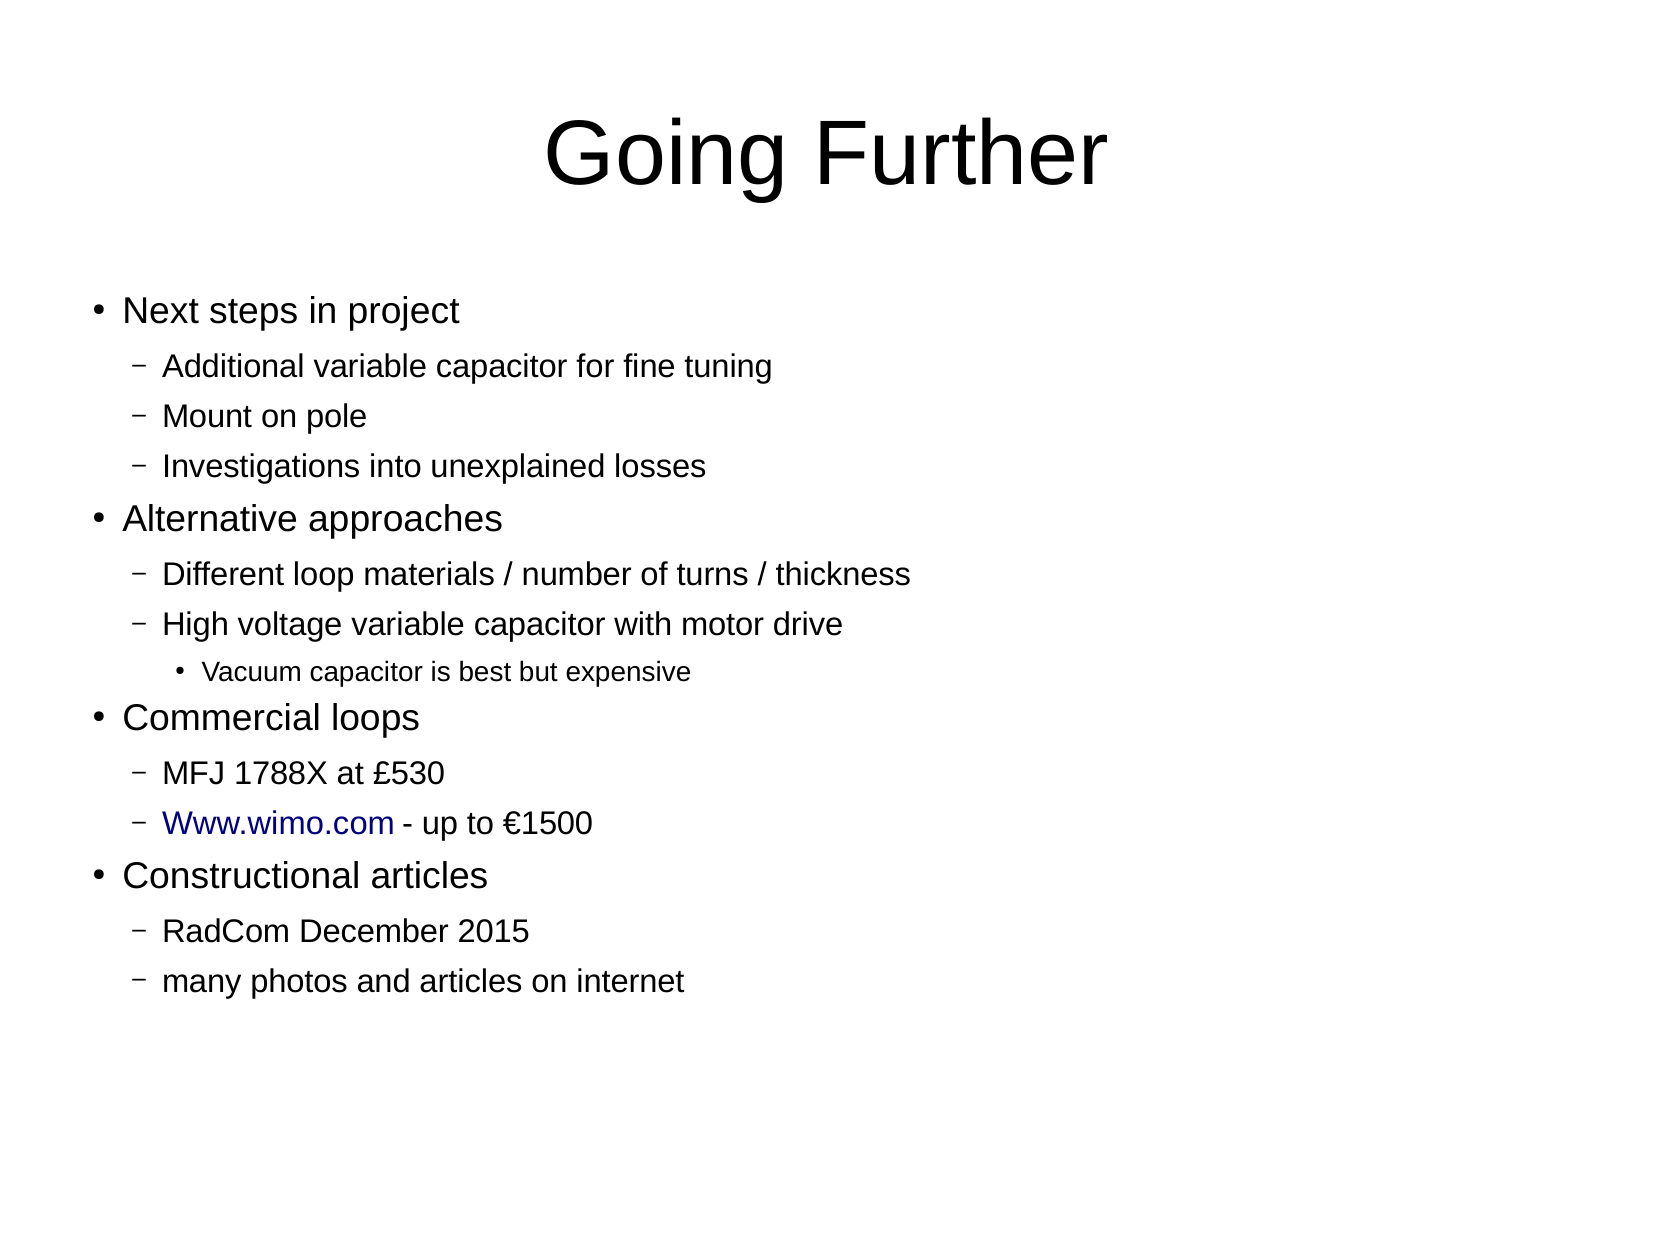

# Going Further
Next steps in project
Additional variable capacitor for fine tuning
Mount on pole
Investigations into unexplained losses
Alternative approaches
Different loop materials / number of turns / thickness
High voltage variable capacitor with motor drive
Vacuum capacitor is best but expensive
Commercial loops
MFJ 1788X at £530
Www.wimo.com - up to €1500
Constructional articles
RadCom December 2015
many photos and articles on internet